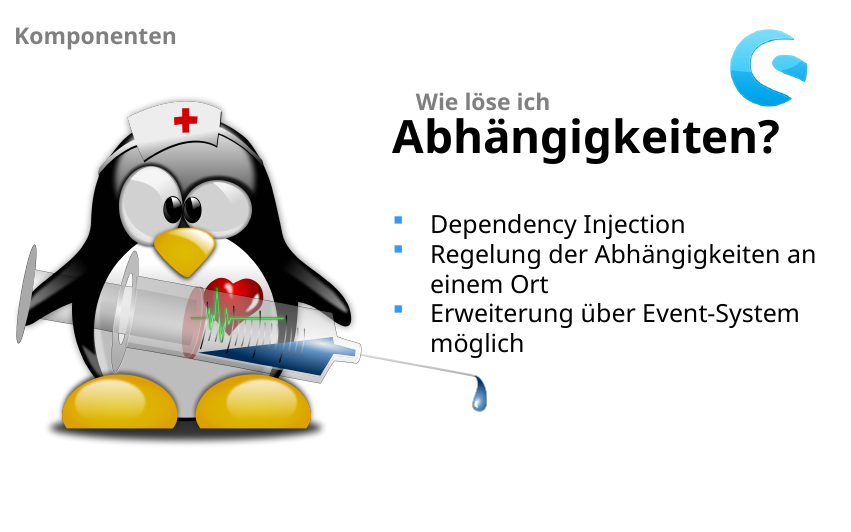

Komponenten
# Wie löse ich
Abhängigkeiten?
Dependency Injection
Regelung der Abhängigkeiten an einem Ort
Erweiterung über Event-System möglich